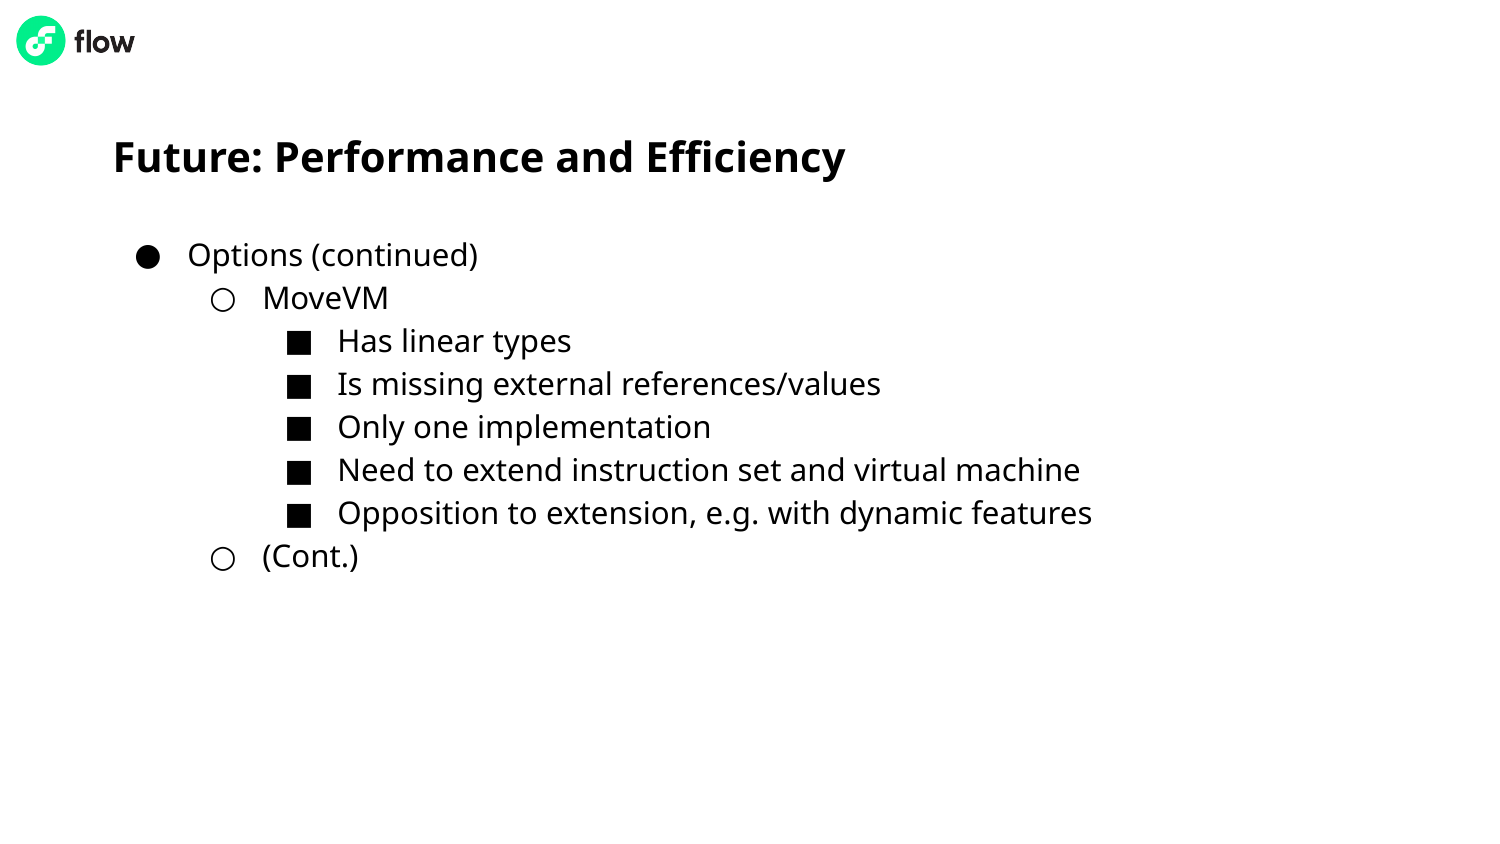

Future: Performance and Efficiency
Options (continued)
MoveVM
Has linear types
Is missing external references/values
Only one implementation
Need to extend instruction set and virtual machine
Opposition to extension, e.g. with dynamic features
(Cont.)